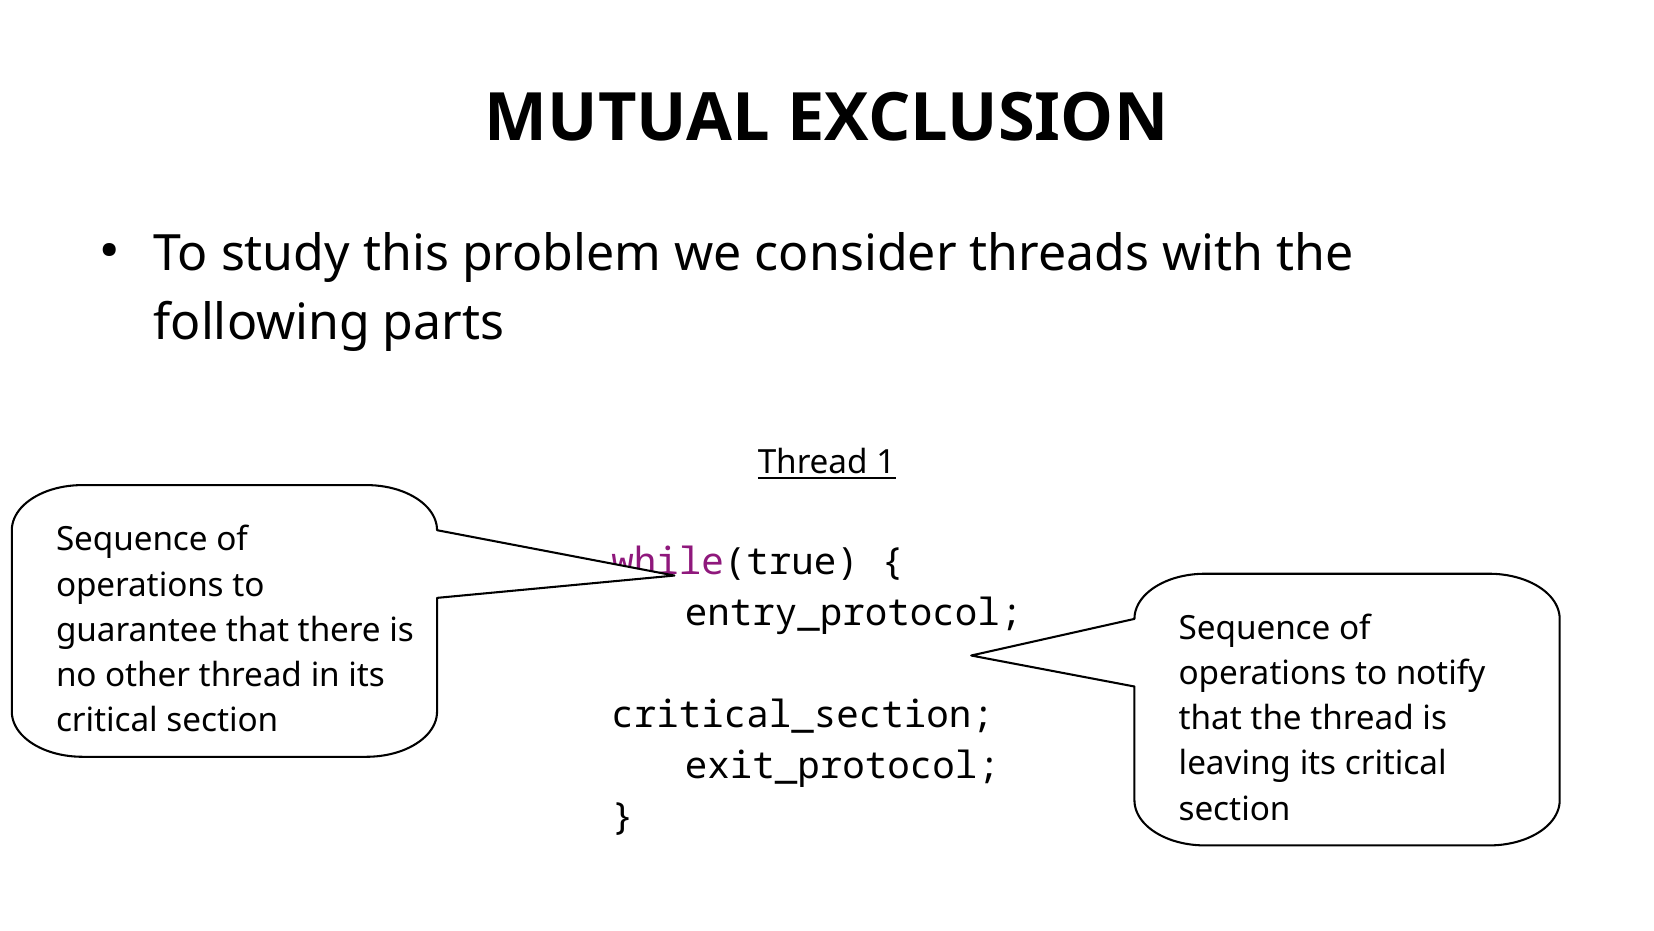

# MUTUAL EXCLUSION
To study this problem we consider threads with the following parts
Thread 1
while(true) {
	entry_protocol;
	critical_section;
	exit_protocol;
}
Sequence of operations to guarantee that there is no other thread in its critical section
Sequence of operations to notify that the thread is leaving its critical section